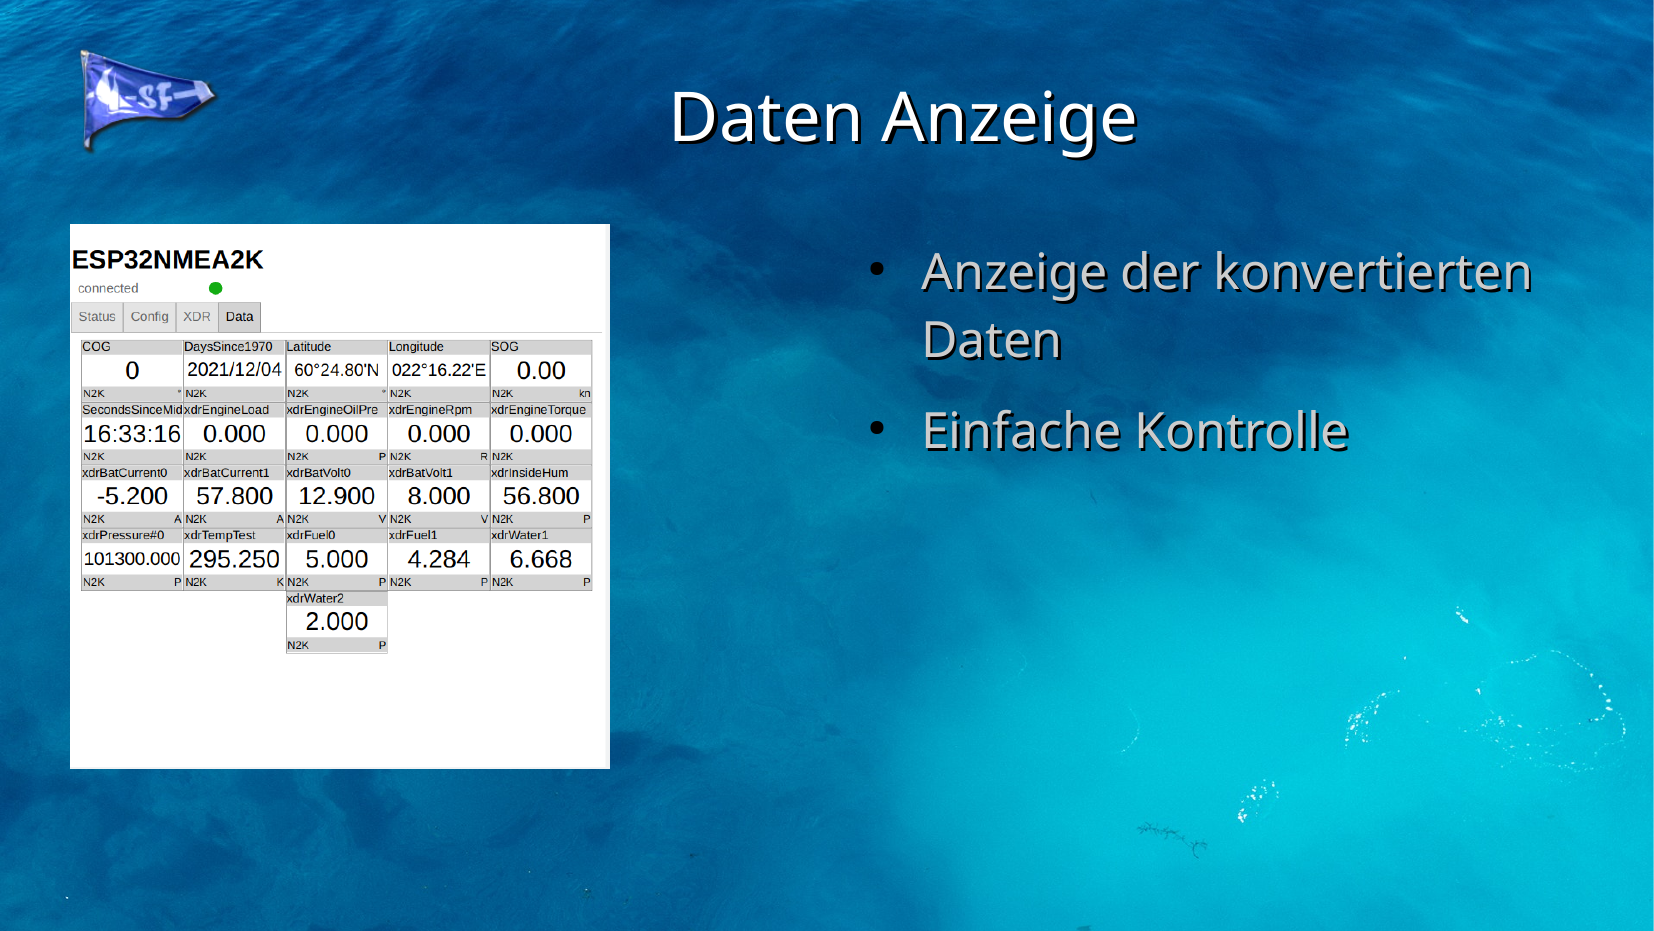

# Daten Anzeige
Anzeige der konvertierten Daten
Einfache Kontrolle